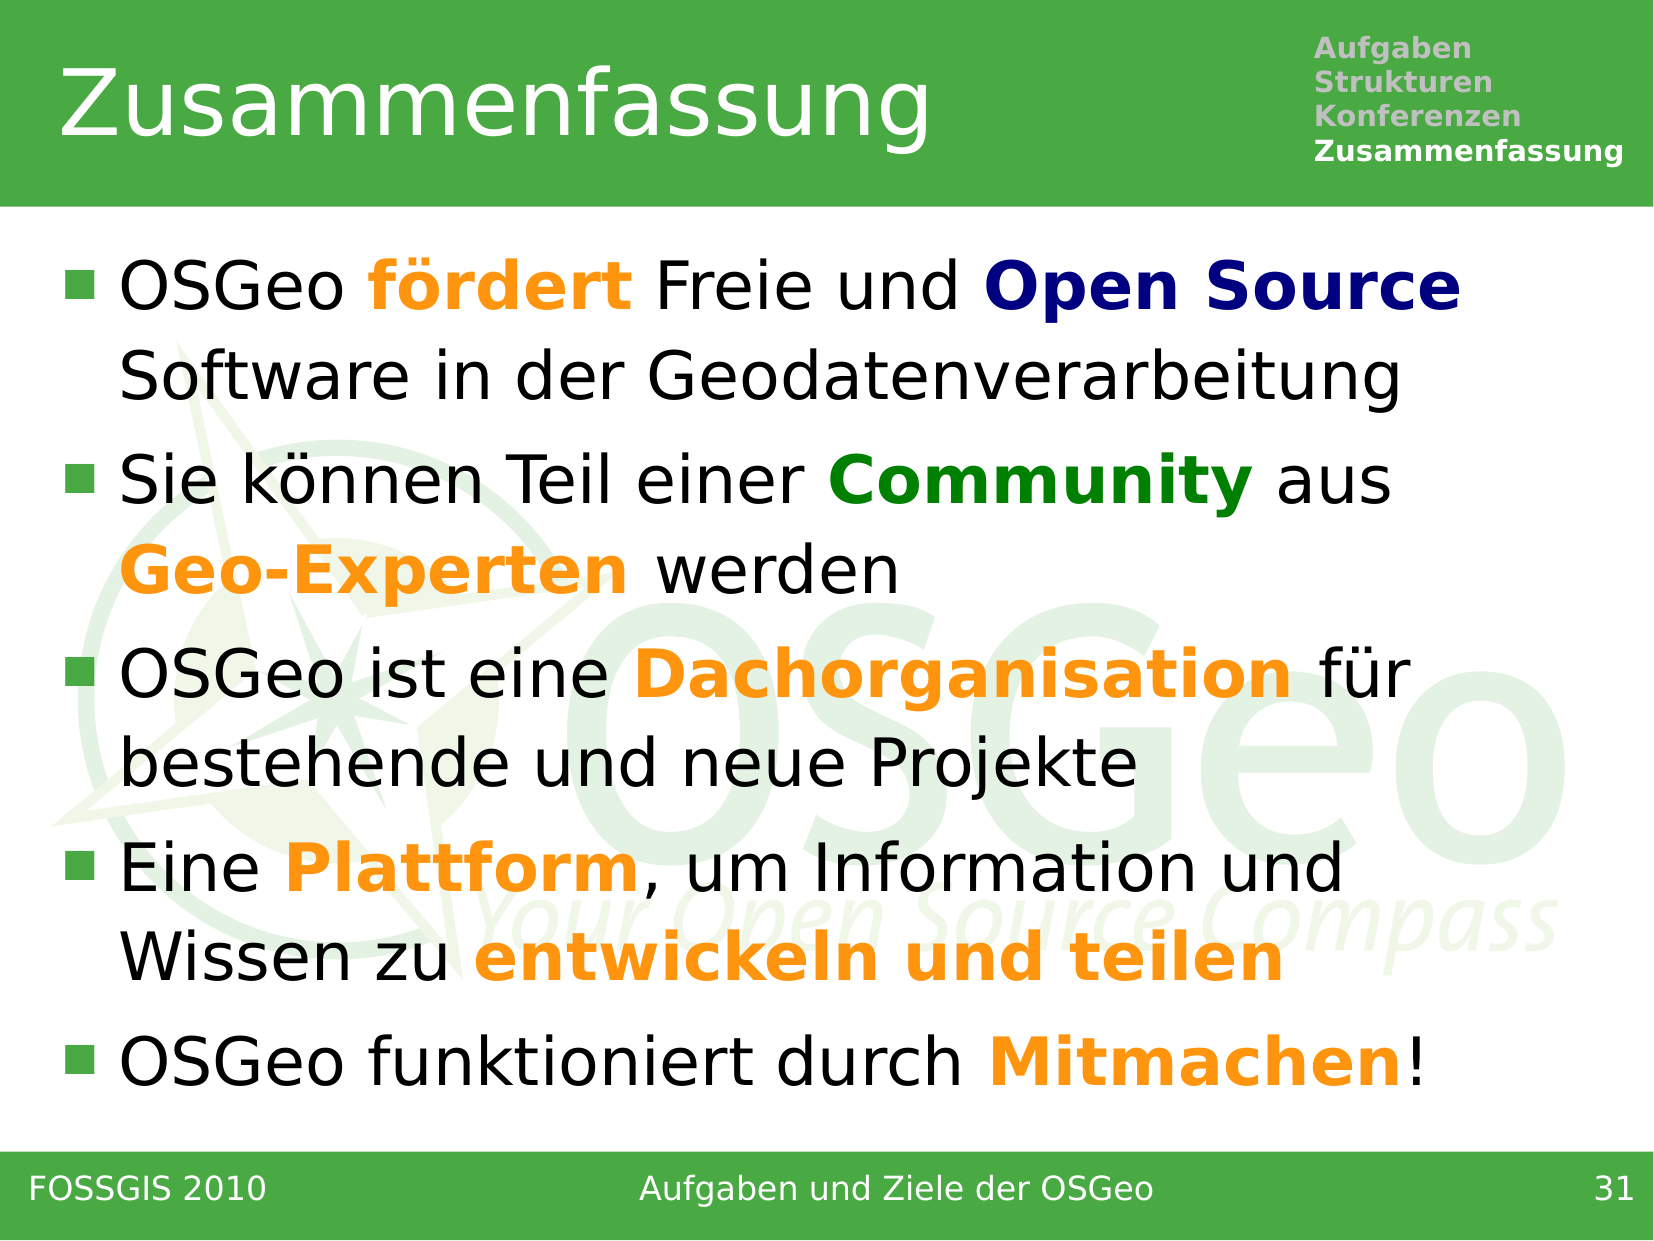

Aufgaben
Strukturen
Konferenzen
Zusammenfassung
# Zusammenfassung
OSGeo fördert Freie und Open Source Software in der Geodatenverarbeitung
Sie können Teil einer Community aus Geo-Experten werden
OSGeo ist eine Dachorganisation für bestehende und neue Projekte
Eine Plattform, um Information und Wissen zu entwickeln und teilen
OSGeo funktioniert durch Mitmachen!
FOSSGIS 2010
Aufgaben und Ziele der OSGeo
31